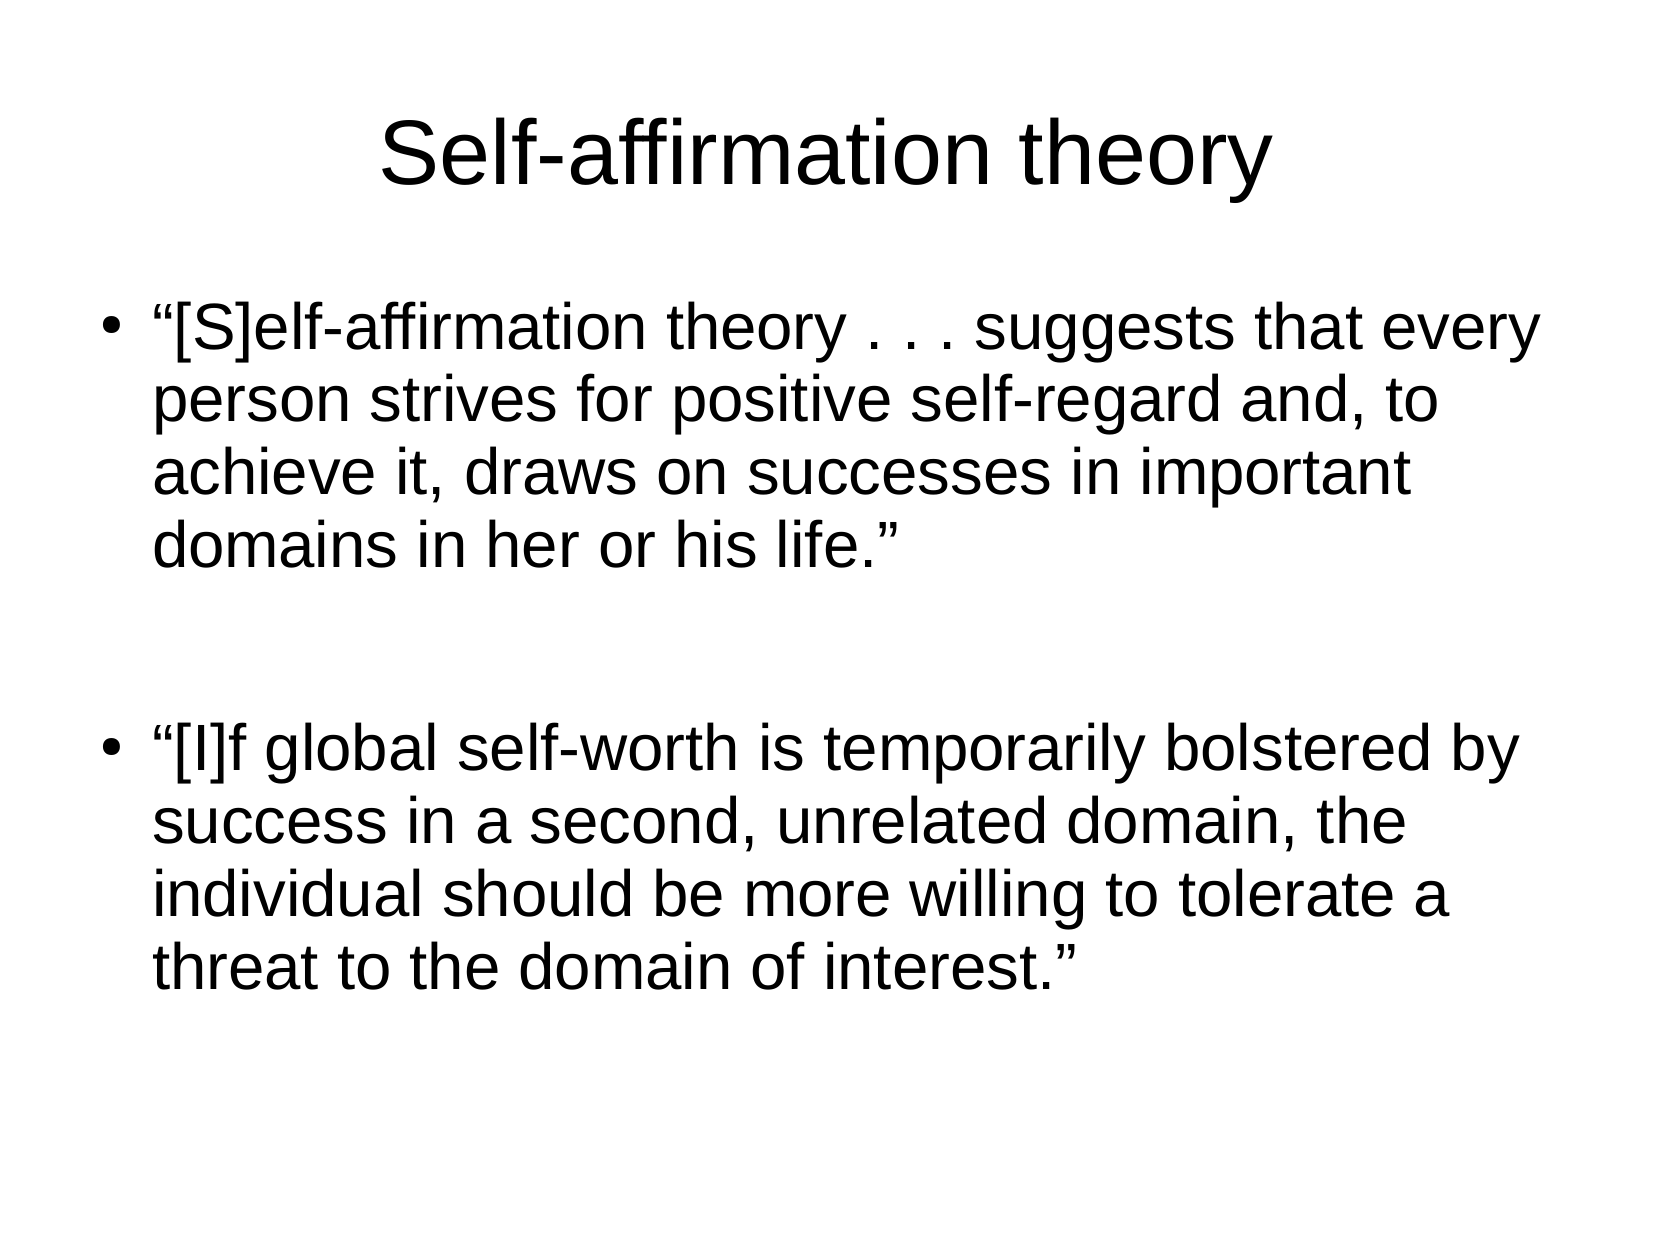

# Self-affirmation theory
“[S]elf-affirmation theory . . . suggests that every person strives for positive self-regard and, to achieve it, draws on successes in important domains in her or his life.”
“[I]f global self-worth is temporarily bolstered by success in a second, unrelated domain, the individual should be more willing to tolerate a threat to the domain of interest.”